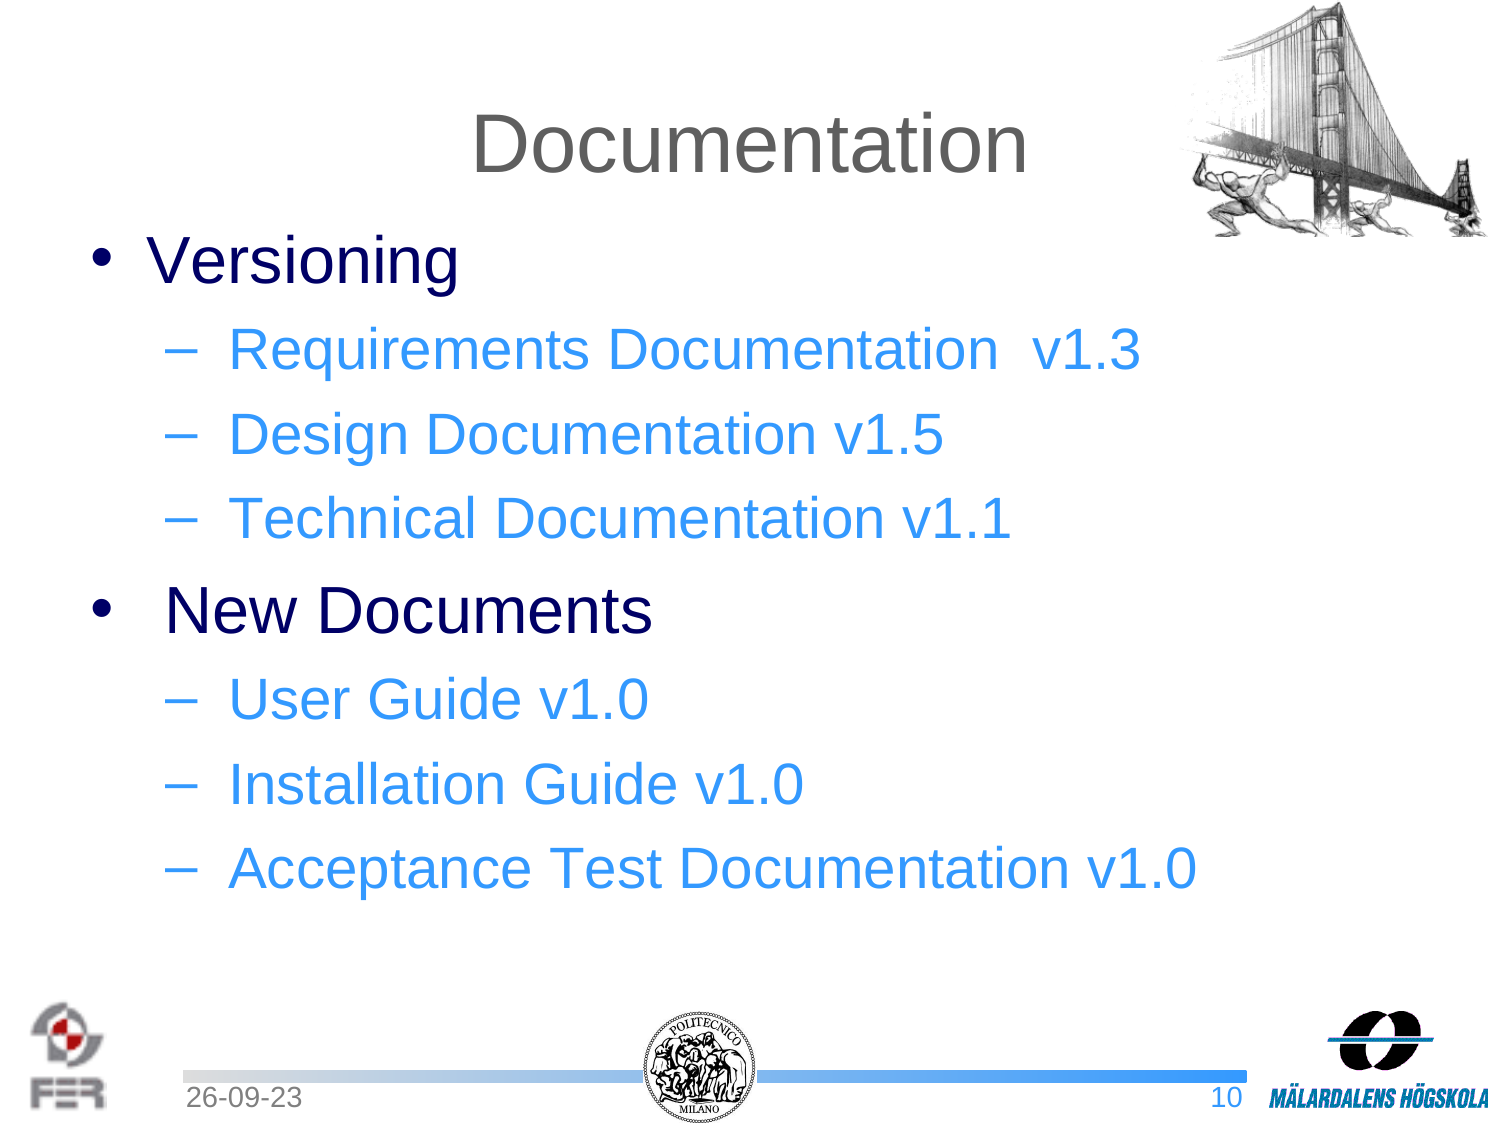

# Documentation
Versioning
 Requirements Documentation v1.3
 Design Documentation v1.5
 Technical Documentation v1.1
 New Documents
 User Guide v1.0
 Installation Guide v1.0
 Acceptance Test Documentation v1.0
26-08-21